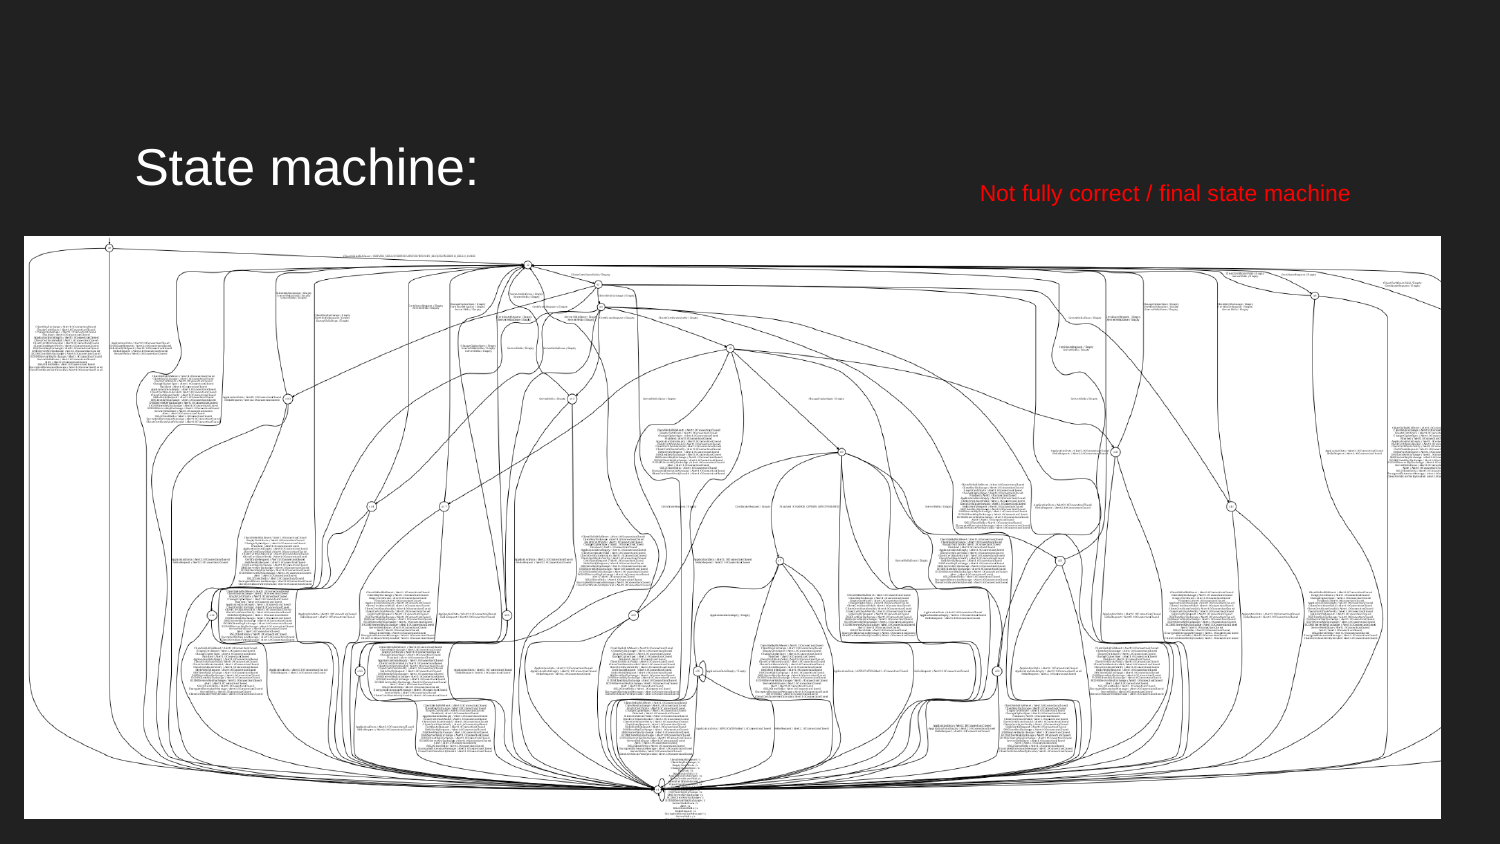

# State machine:
Not fully correct / final state machine